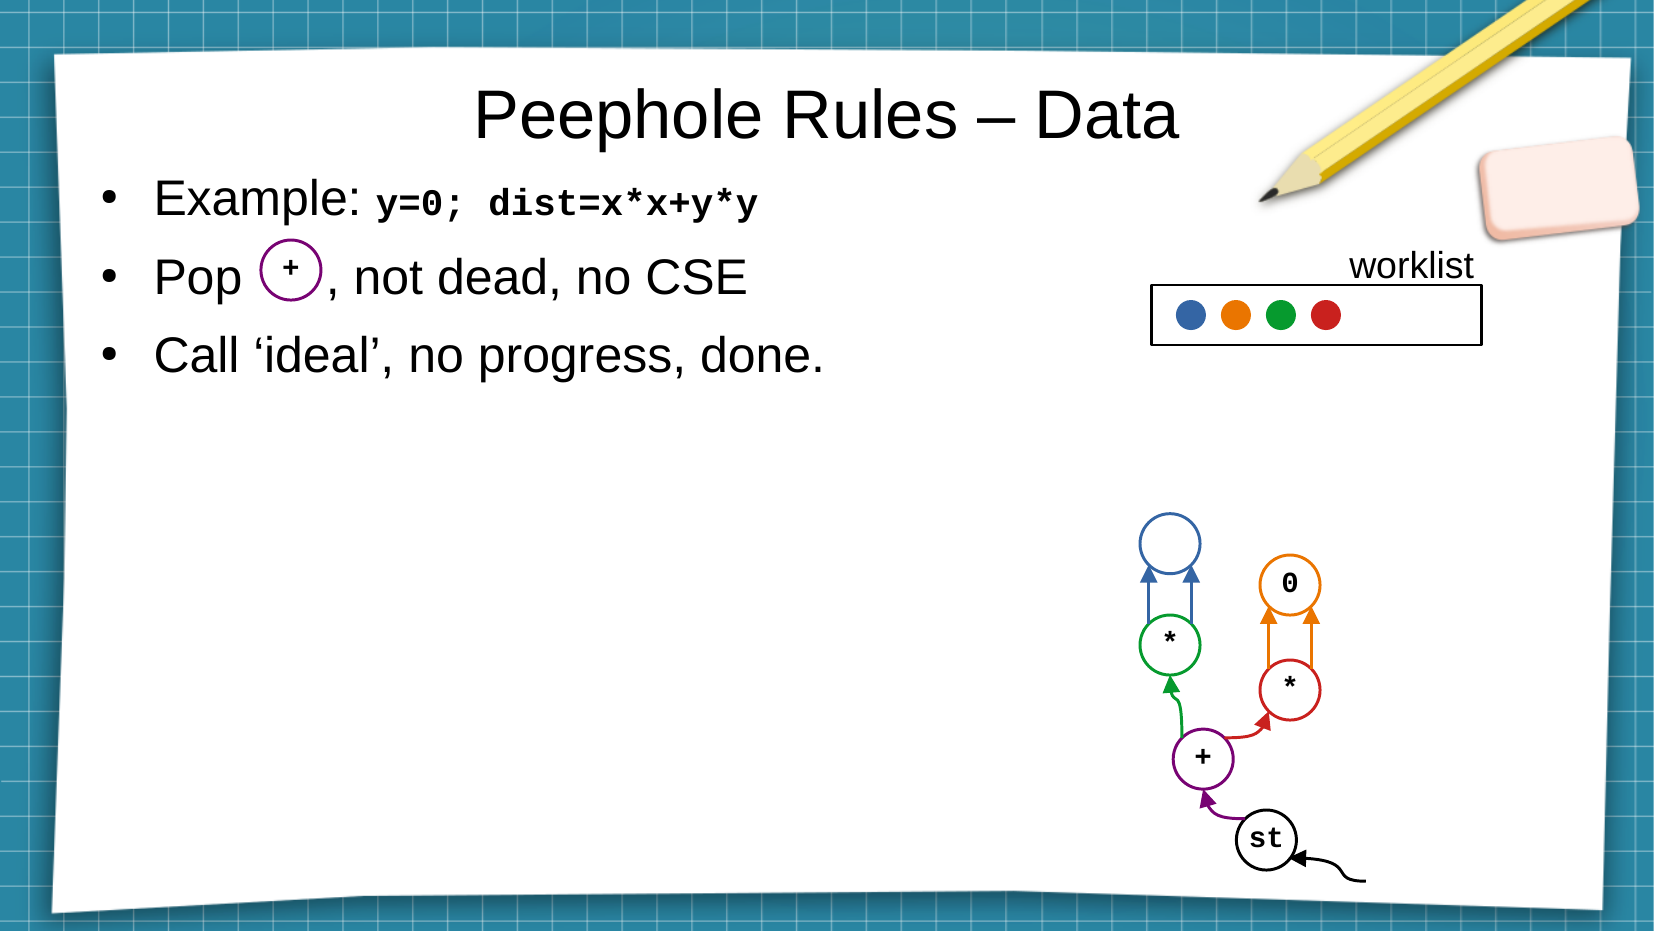

# Peephole Rules – Data
Example: y=0; dist=x*x+y*y
Pop , not dead, no CSE
Call ‘ideal’, no progress, done.
worklist
+
0
*
*
+
st